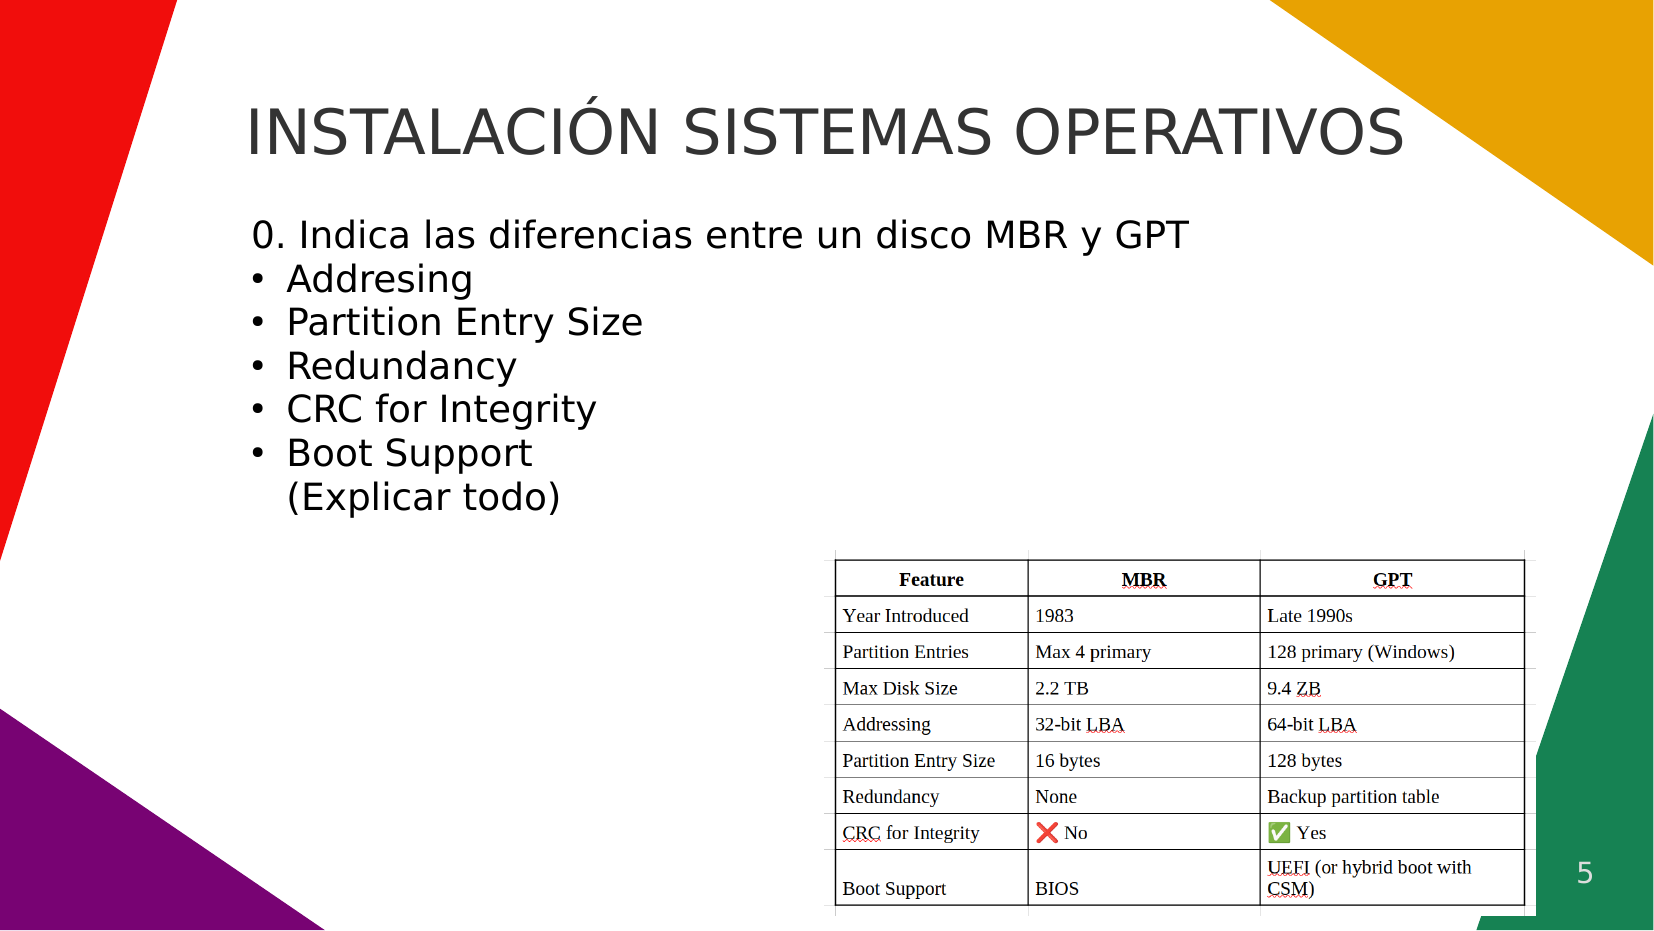

# INSTALACIÓN SISTEMAS OPERATIVOS
0. Indica las diferencias entre un disco MBR y GPT
Addresing
Partition Entry Size
Redundancy
CRC for Integrity
Boot Support
(Explicar todo)
5